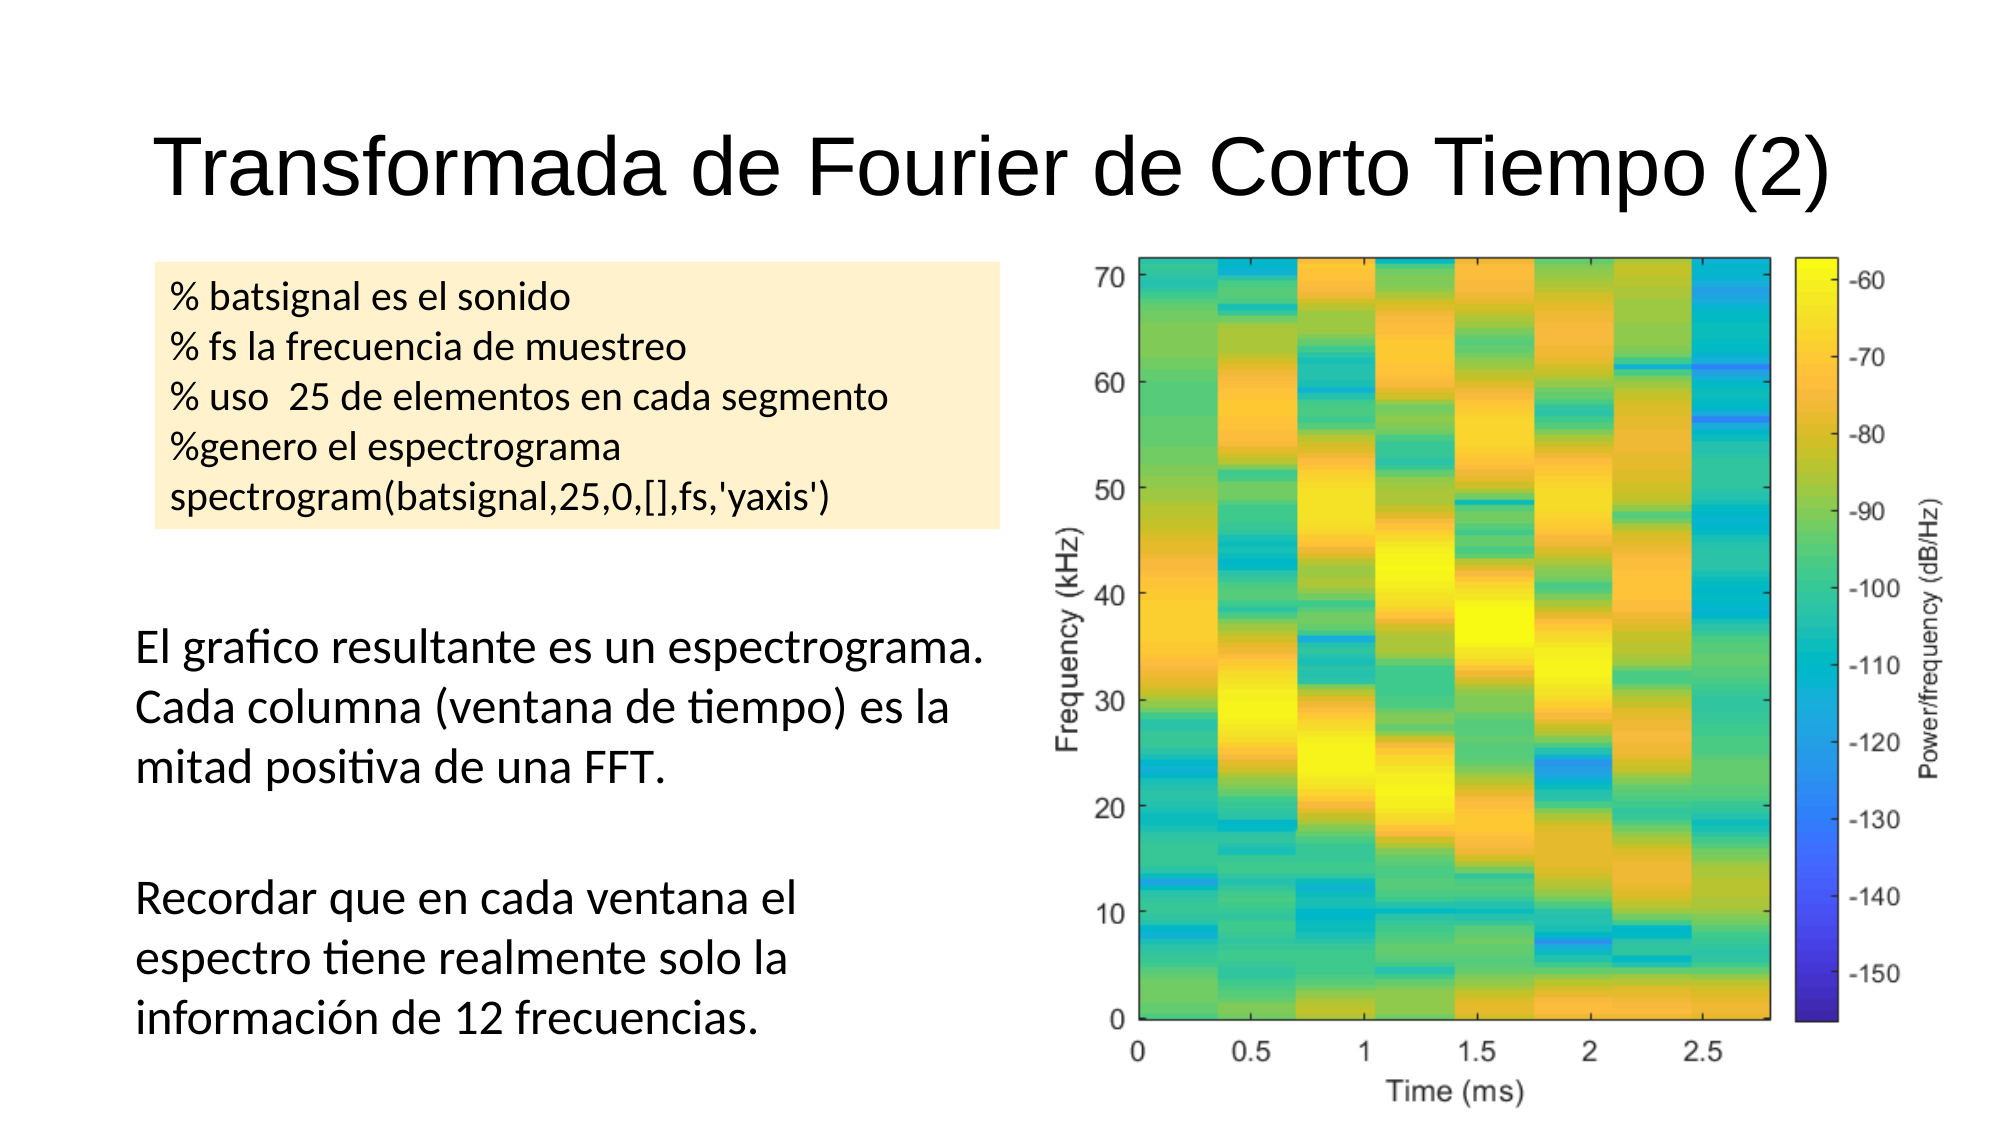

# Transformada de Fourier de Corto Tiempo (2)
% batsignal es el sonido
% fs la frecuencia de muestreo
% uso 25 de elementos en cada segmento
%genero el espectrograma
spectrogram(batsignal,25,0,[],fs,'yaxis')
El grafico resultante es un espectrograma.
Cada columna (ventana de tiempo) es la mitad positiva de una FFT.
Recordar que en cada ventana el espectro tiene realmente solo la información de 12 frecuencias.